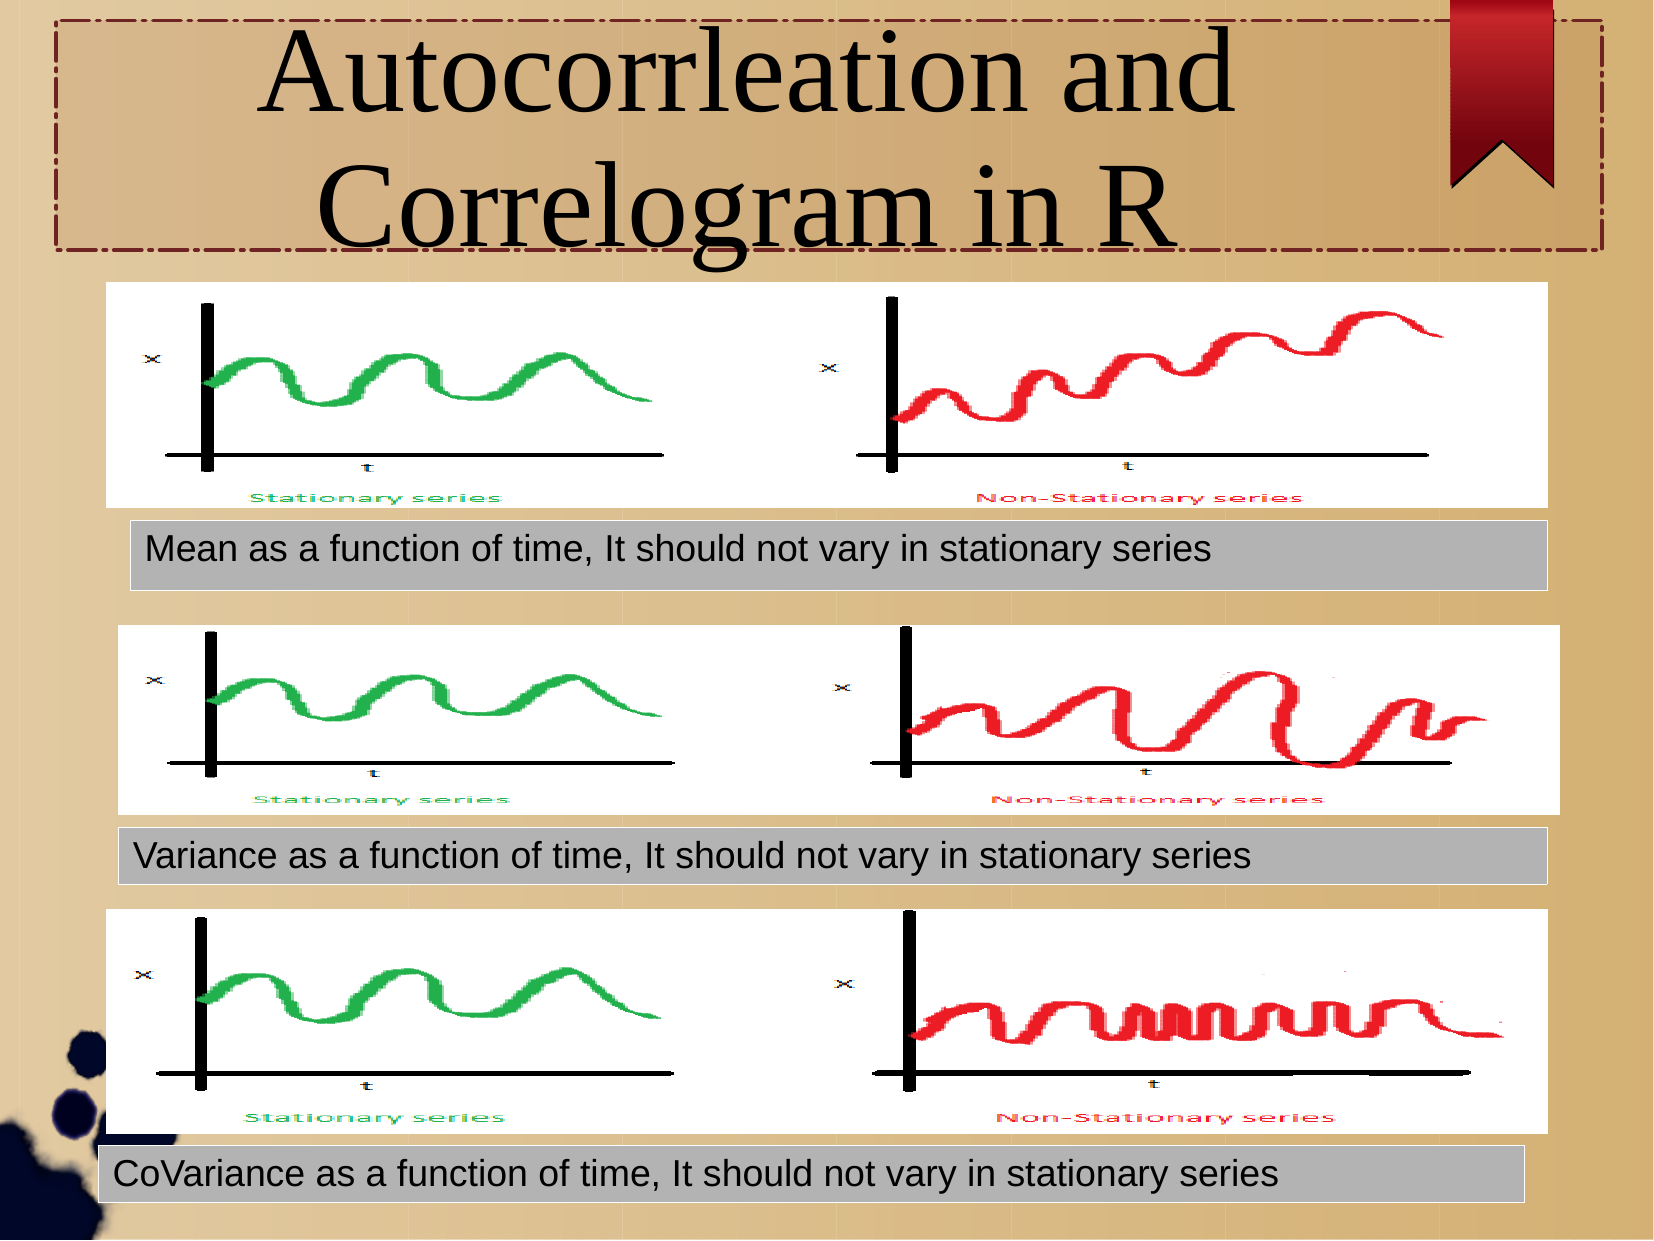

# Autocorrleation and Correlogram in R
| Mean as a function of time, It should not vary in stationary series |
| --- |
| Variance as a function of time, It should not vary in stationary series |
| --- |
| CoVariance as a function of time, It should not vary in stationary series |
| --- |